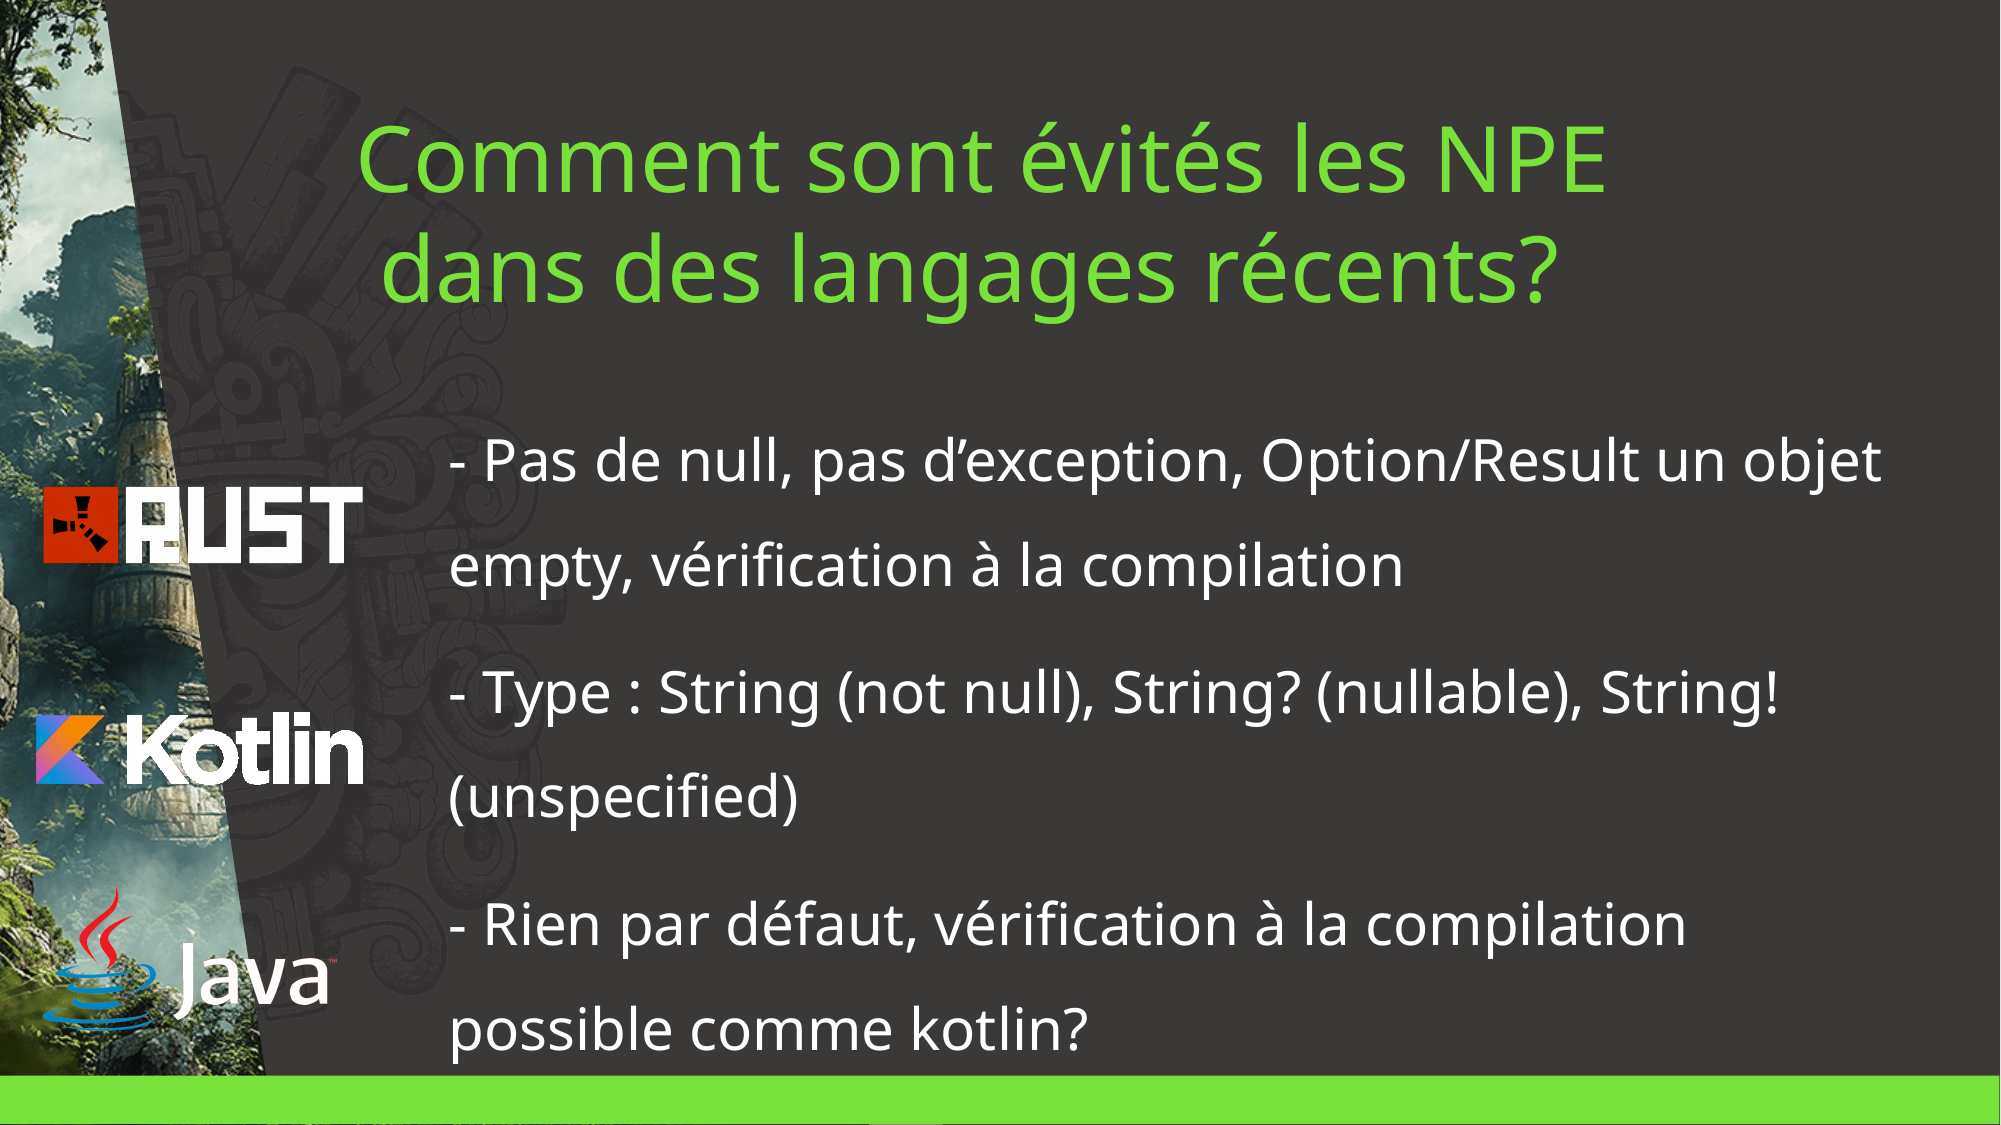

Comment sont évités les NPE
 dans des langages récents?
- Pas de null, pas d’exception, Option/Result un objet empty, vérification à la compilation
- Type : String (not null), String? (nullable), String! (unspecified)
- Rien par défaut, vérification à la compilation possible comme kotlin?